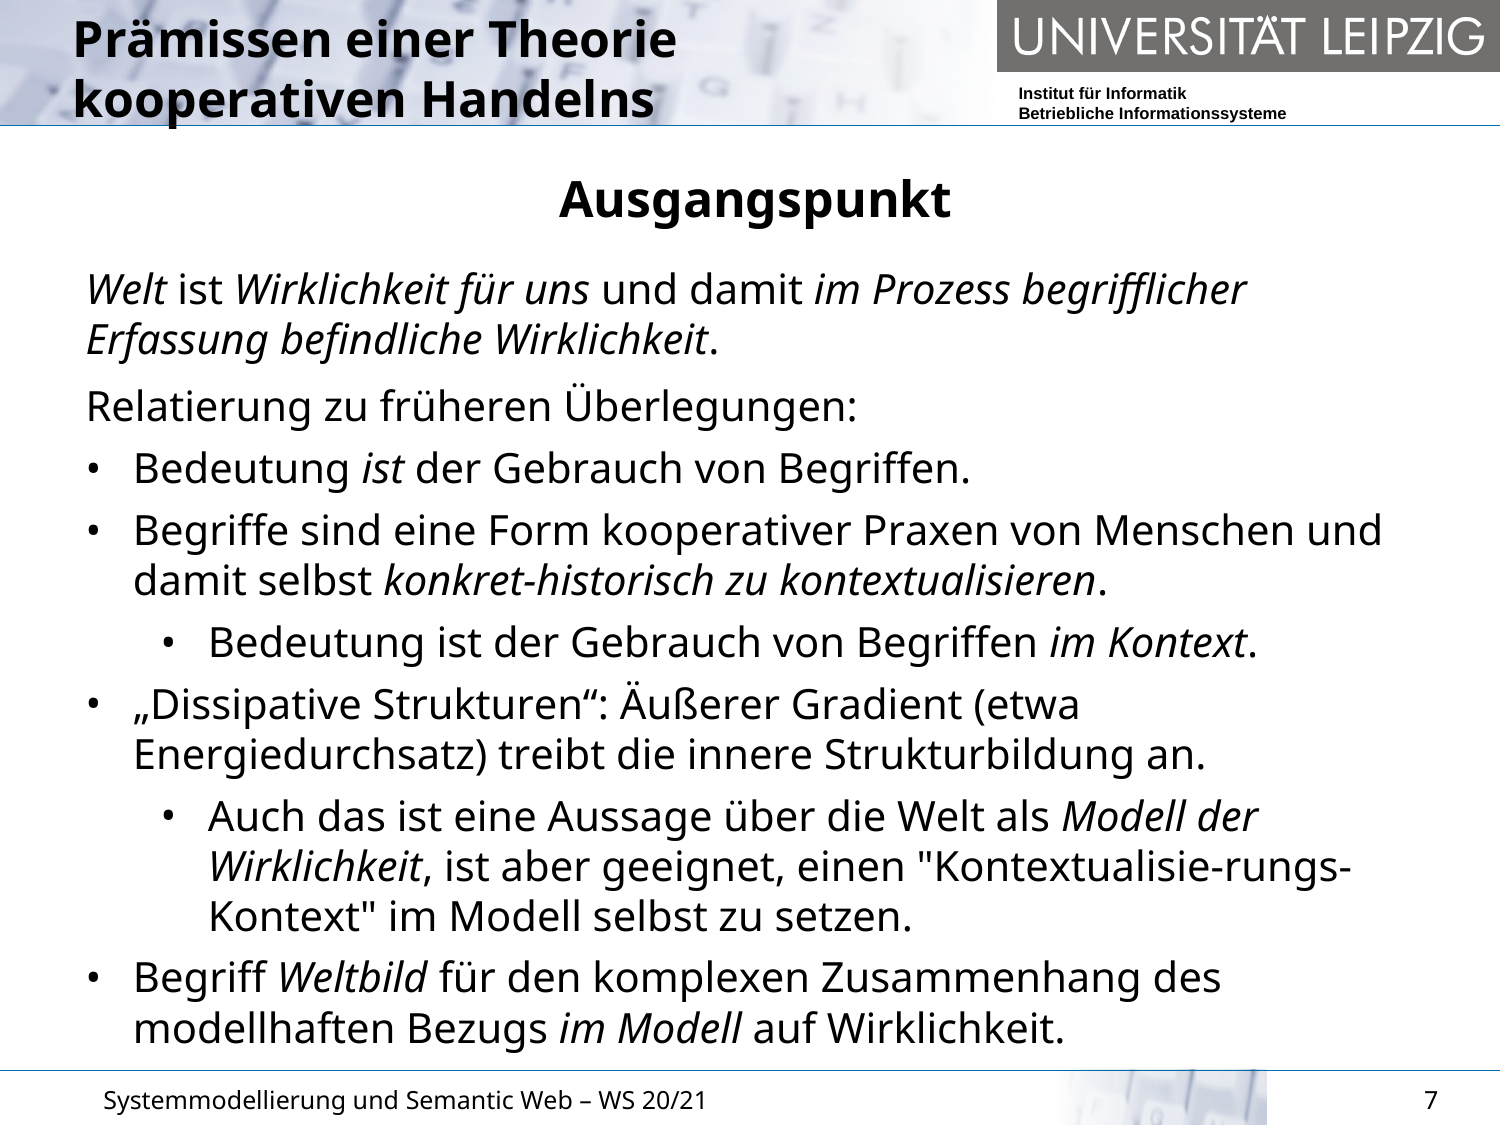

Prämissen einer Theorie
kooperativen Handelns
Ausgangspunkt
Welt ist Wirklichkeit für uns und damit im Prozess begrifflicher Erfassung befindliche Wirklichkeit.
Relatierung zu früheren Überlegungen:
Bedeutung ist der Gebrauch von Begriffen.
Begriffe sind eine Form kooperativer Praxen von Menschen und damit selbst konkret-historisch zu kontextualisieren.
Bedeutung ist der Gebrauch von Begriffen im Kontext.
„Dissipative Strukturen“: Äußerer Gradient (etwa Energiedurchsatz) treibt die innere Strukturbildung an.
Auch das ist eine Aussage über die Welt als Modell der Wirklichkeit, ist aber geeignet, einen "Kontextualisie-rungs-Kontext" im Modell selbst zu setzen.
Begriff Weltbild für den komplexen Zusammenhang des modellhaften Bezugs im Modell auf Wirklichkeit.
Systemmodellierung und Semantic Web – WS 20/21
7